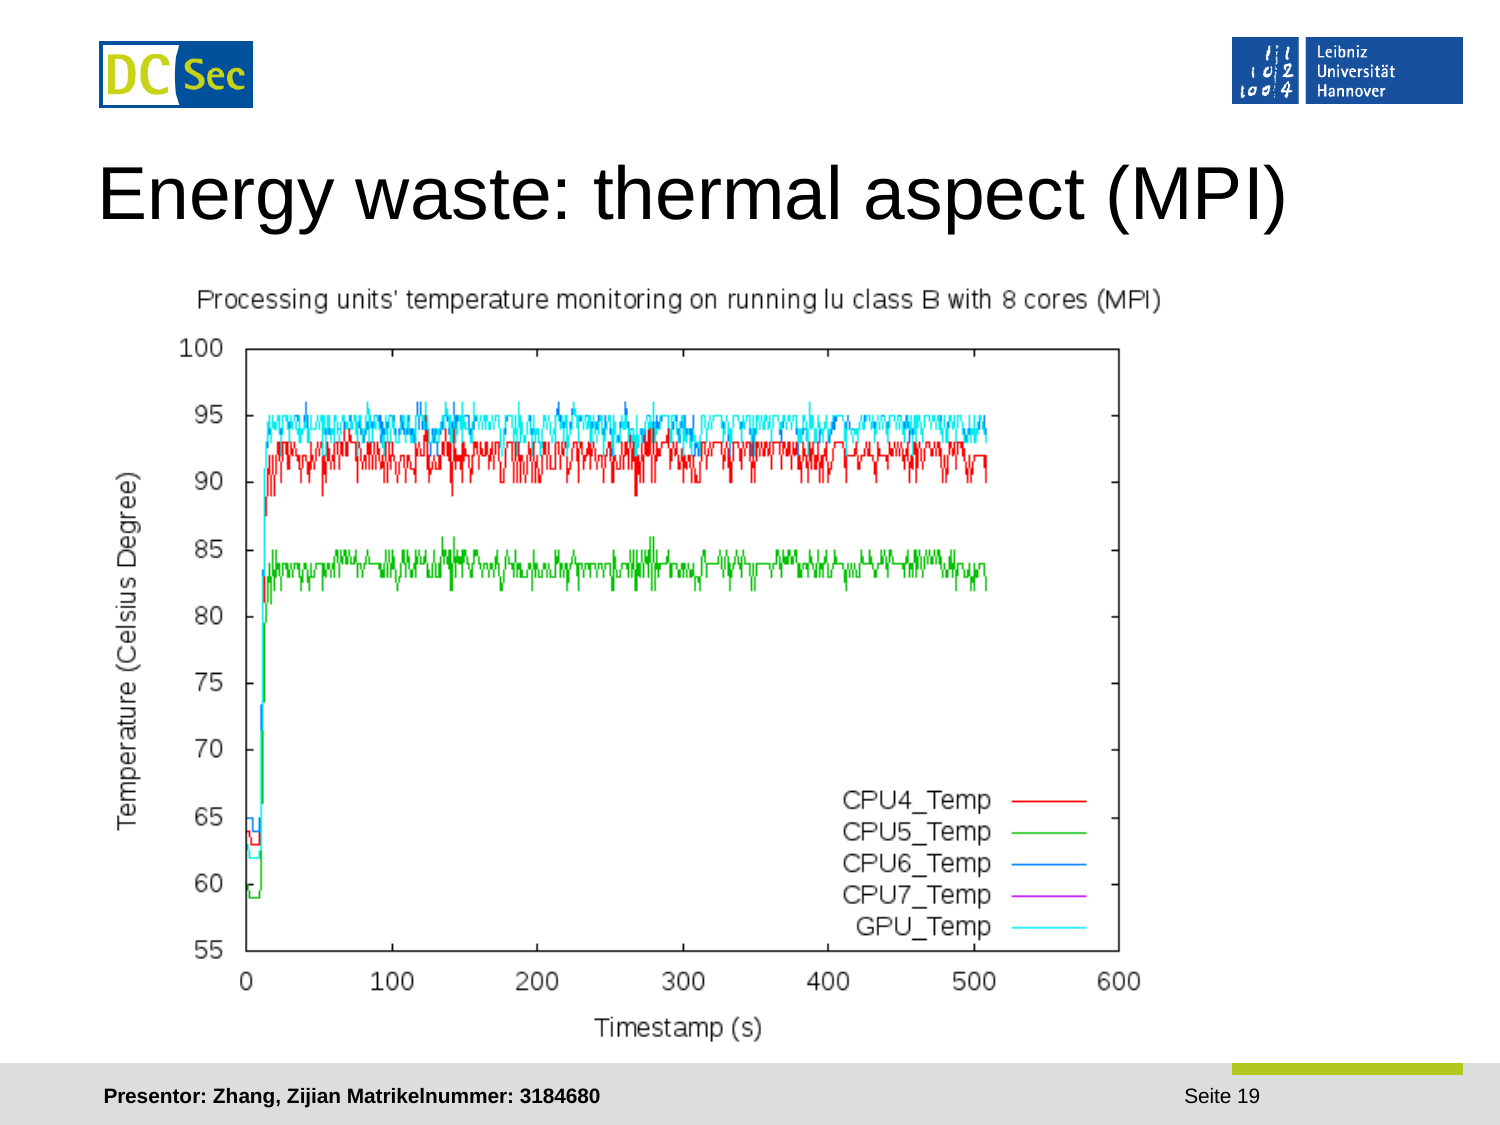

# Energy waste: thermal aspect (MPI)
Presentor: Zhang, Zijian Matrikelnummer: 3184680